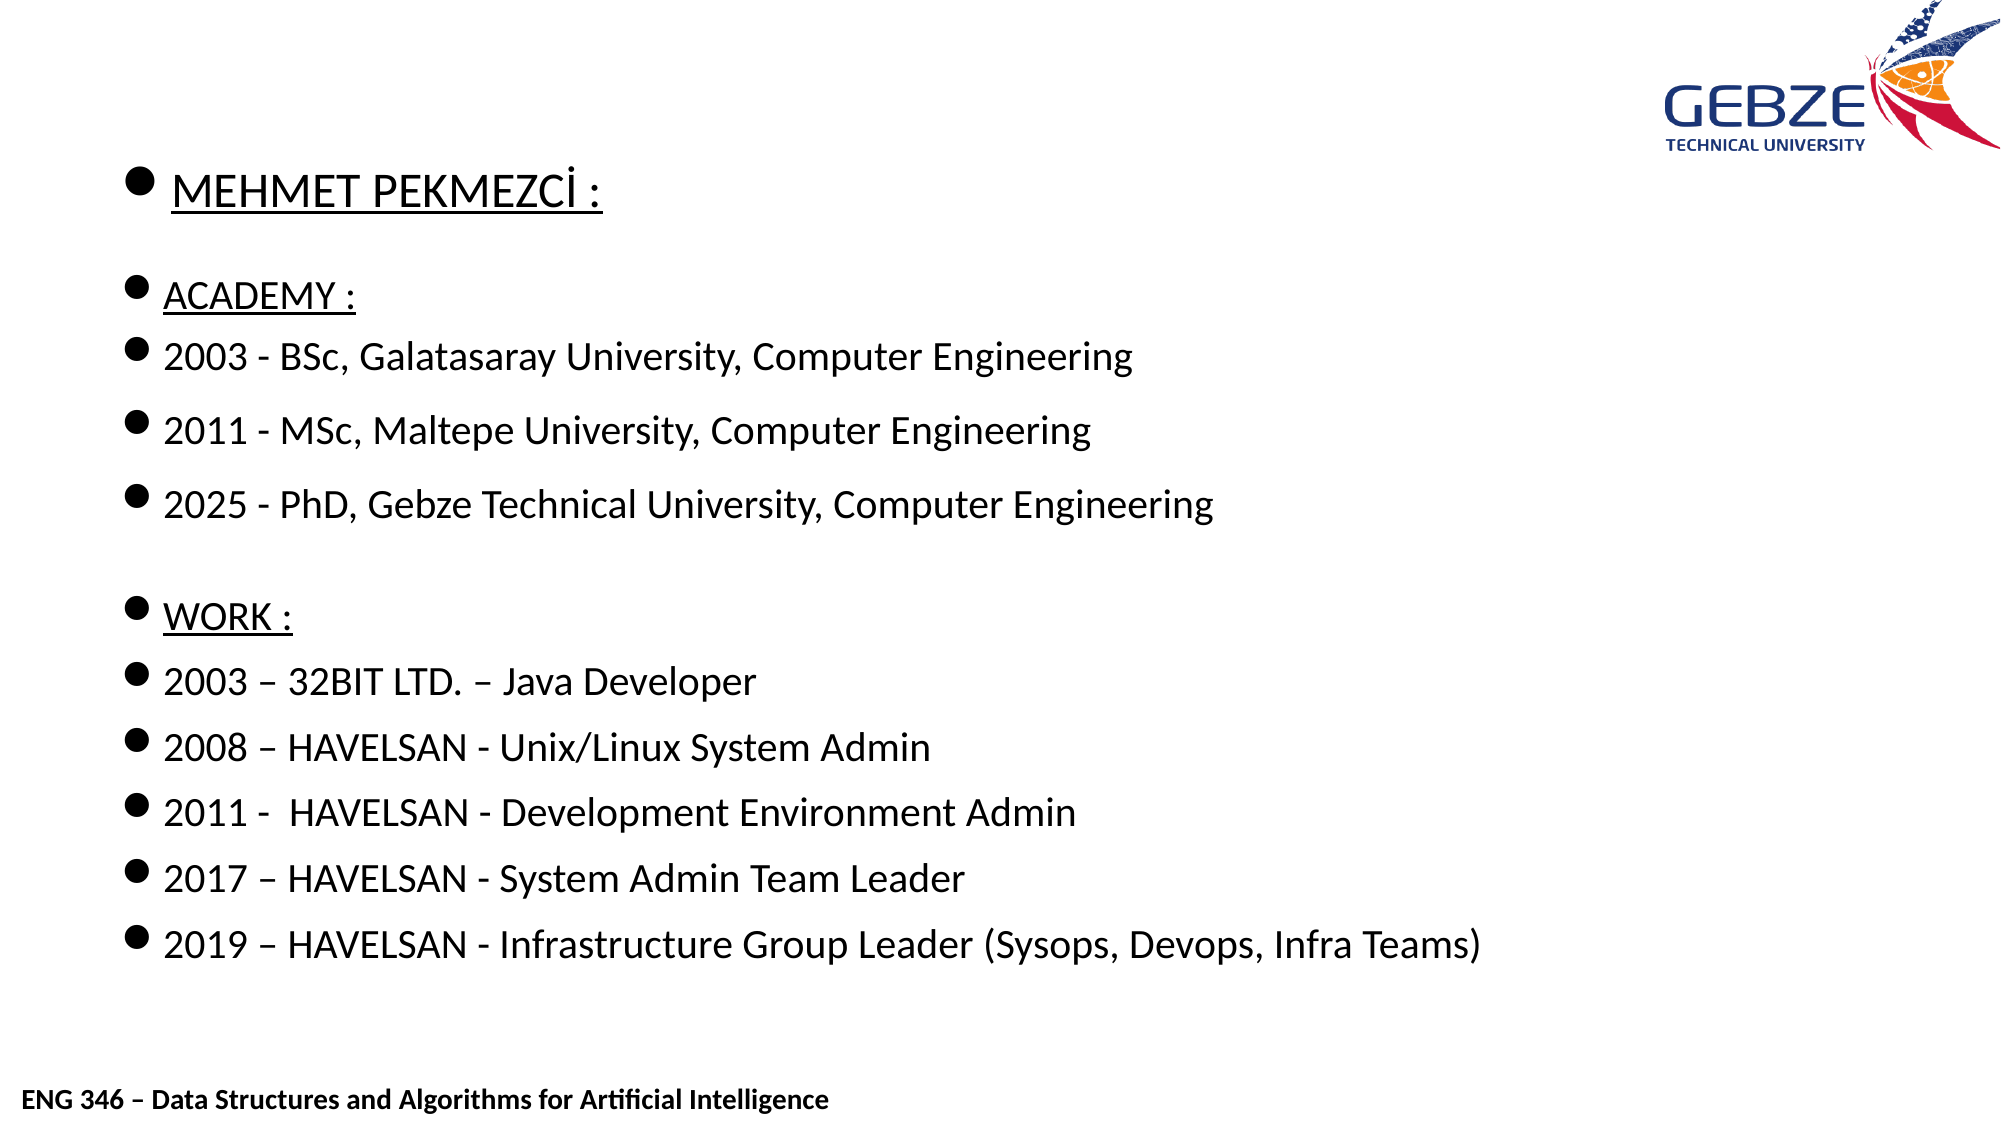

MEHMET PEKMEZCİ :
ACADEMY :
2003 - BSc, Galatasaray University, Computer Engineering
2011 - MSc, Maltepe University, Computer Engineering
2025 - PhD, Gebze Technical University, Computer Engineering
WORK :
2003 – 32BIT LTD. – Java Developer
2008 – HAVELSAN - Unix/Linux System Admin
2011 - HAVELSAN - Development Environment Admin
2017 – HAVELSAN - System Admin Team Leader
2019 – HAVELSAN - Infrastructure Group Leader (Sysops, Devops, Infra Teams)